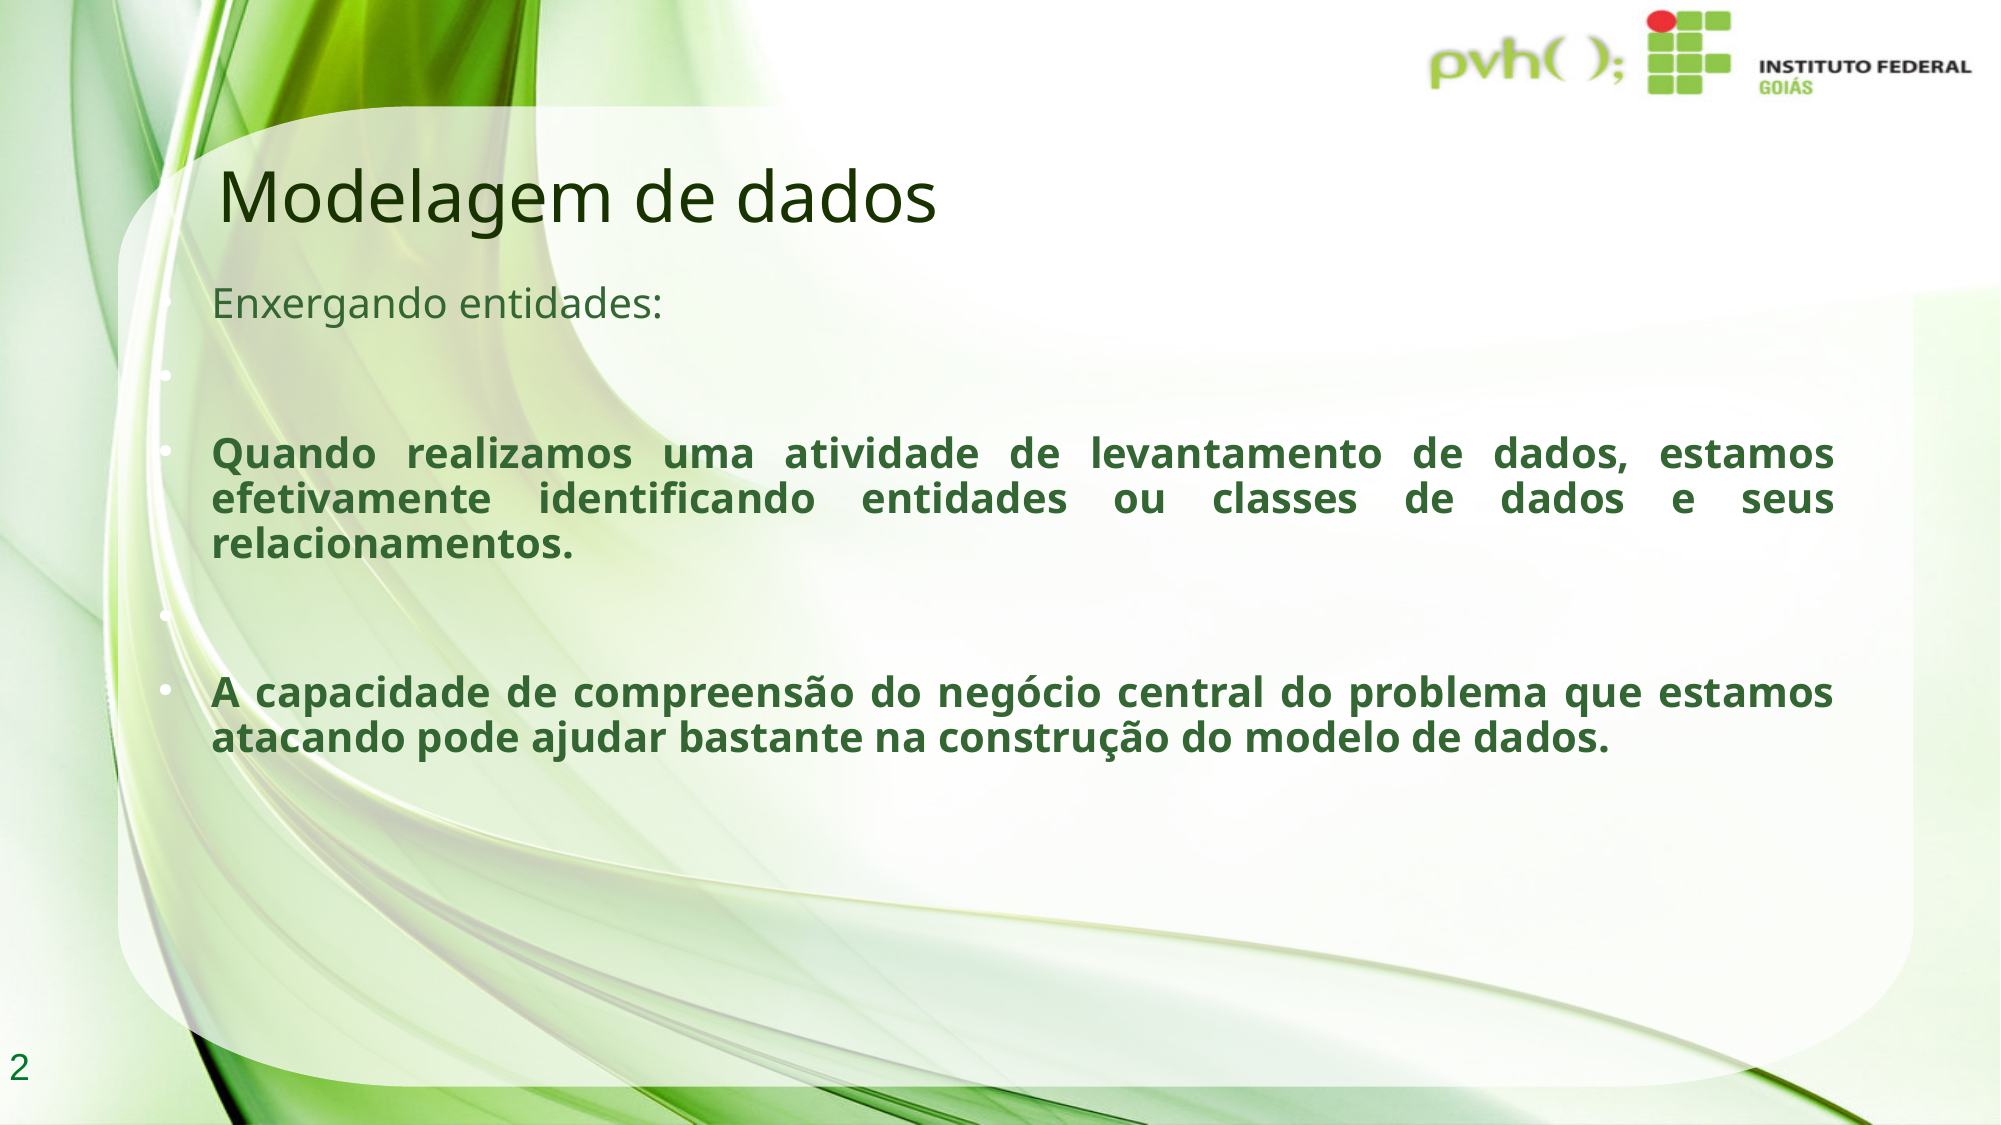

# Modelagem de dados
Enxergando entidades:
Quando realizamos uma atividade de levantamento de dados, estamos efetivamente identificando entidades ou classes de dados e seus relacionamentos.
A capacidade de compreensão do negócio central do problema que estamos atacando pode ajudar bastante na construção do modelo de dados.
2